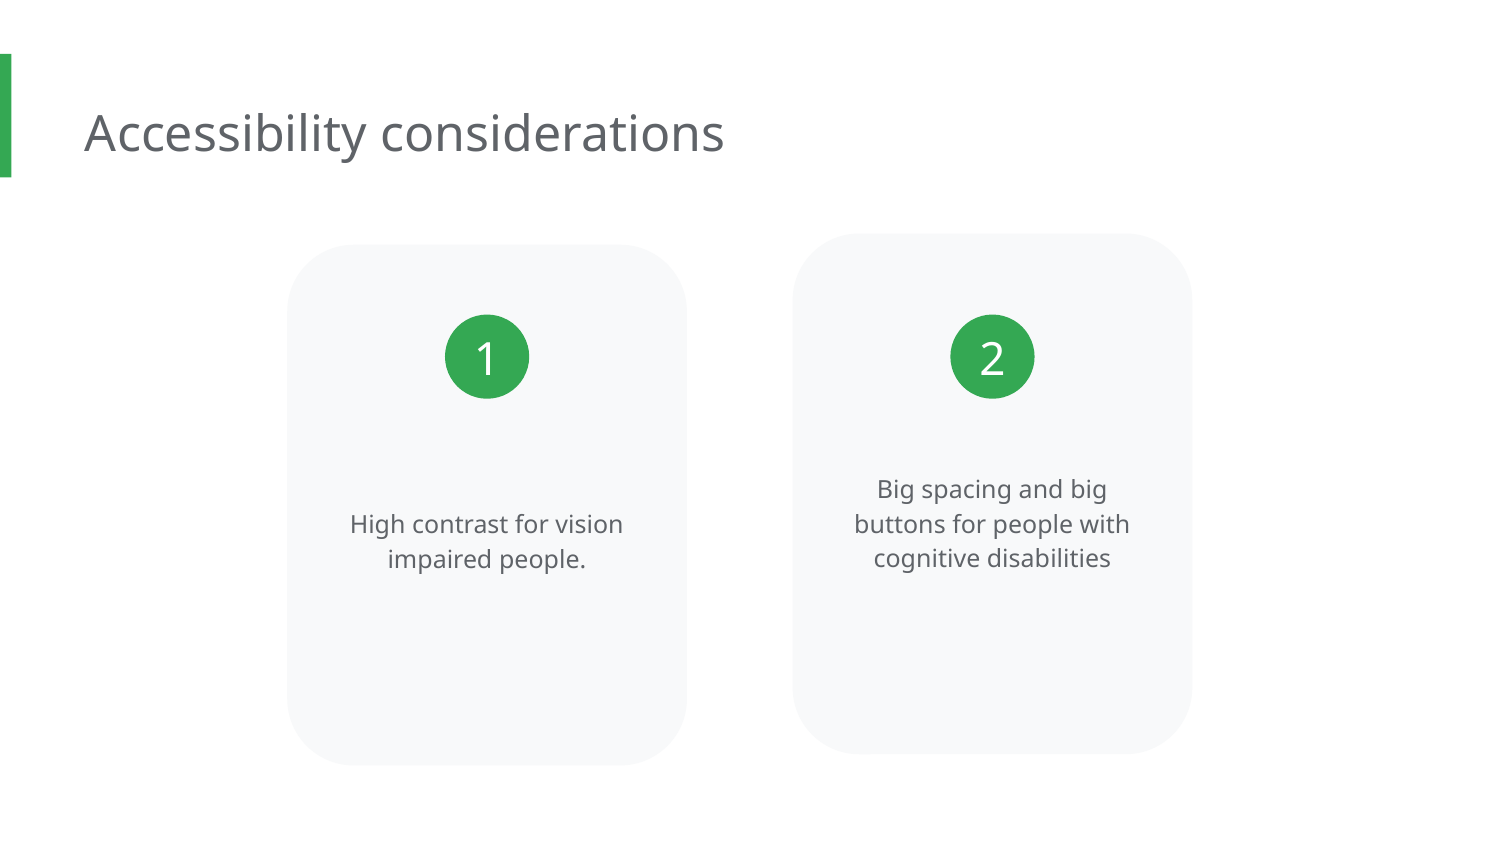

Accessibility considerations
1
2
Big spacing and big buttons for people with cognitive disabilities
High contrast for vision impaired people.